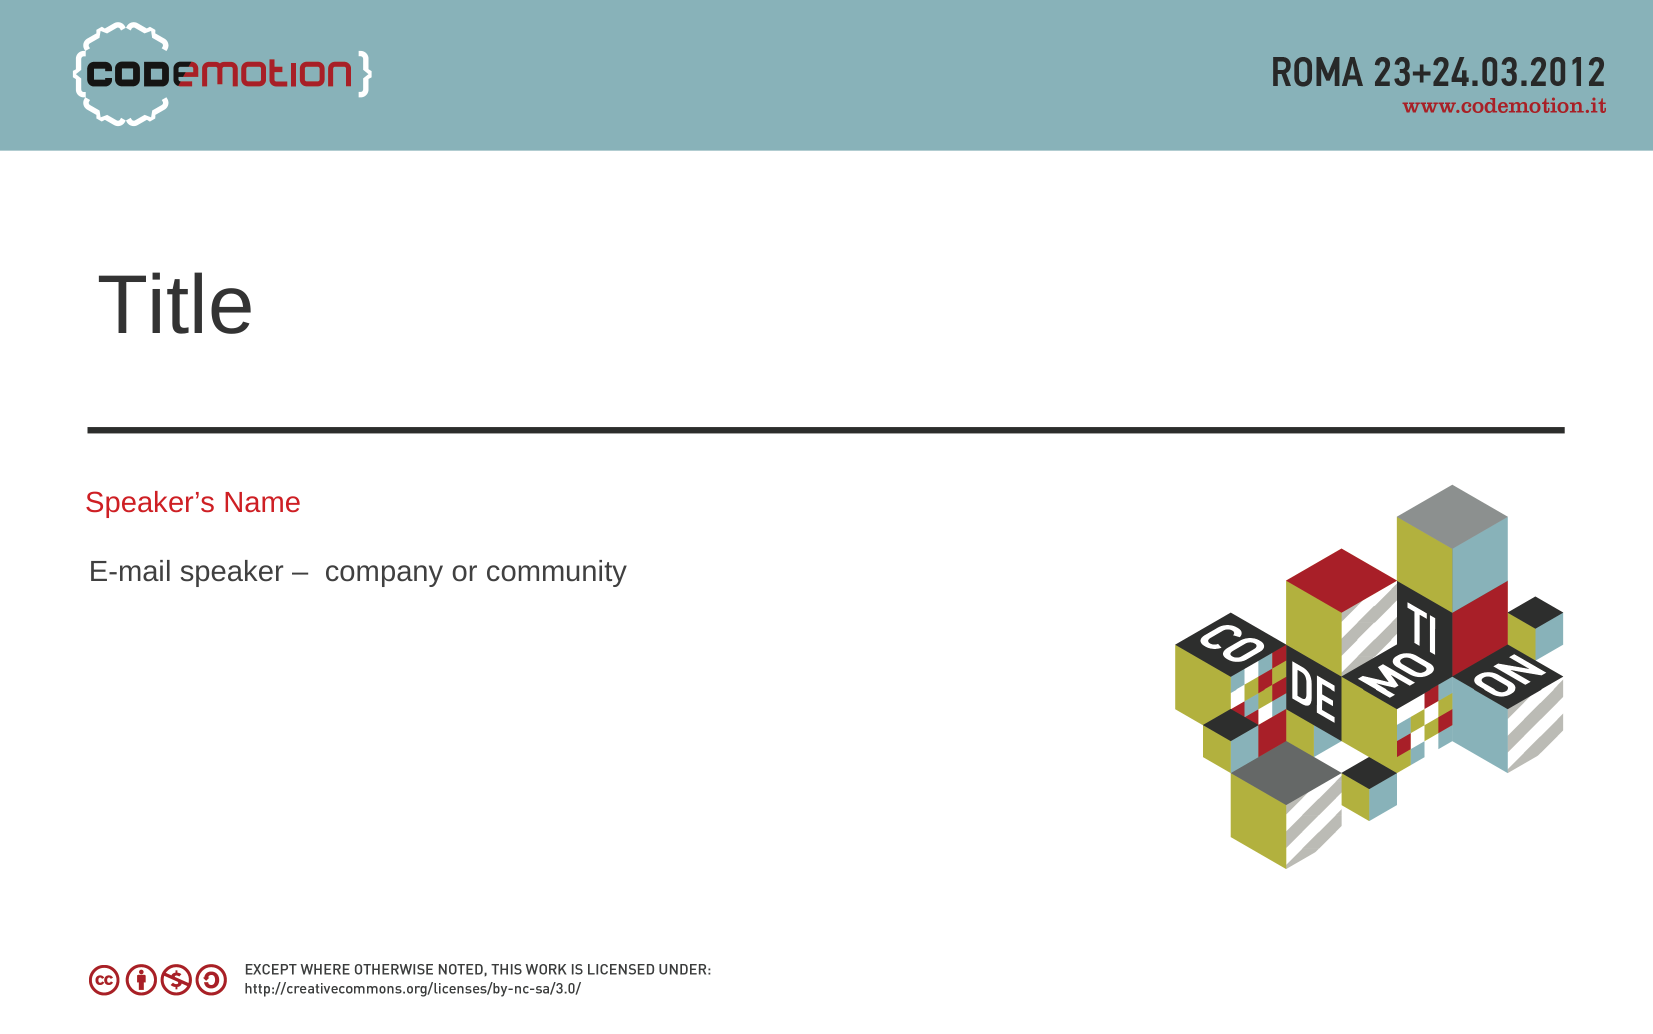

# Title
Speaker’s Name
E-mail speaker – company or community